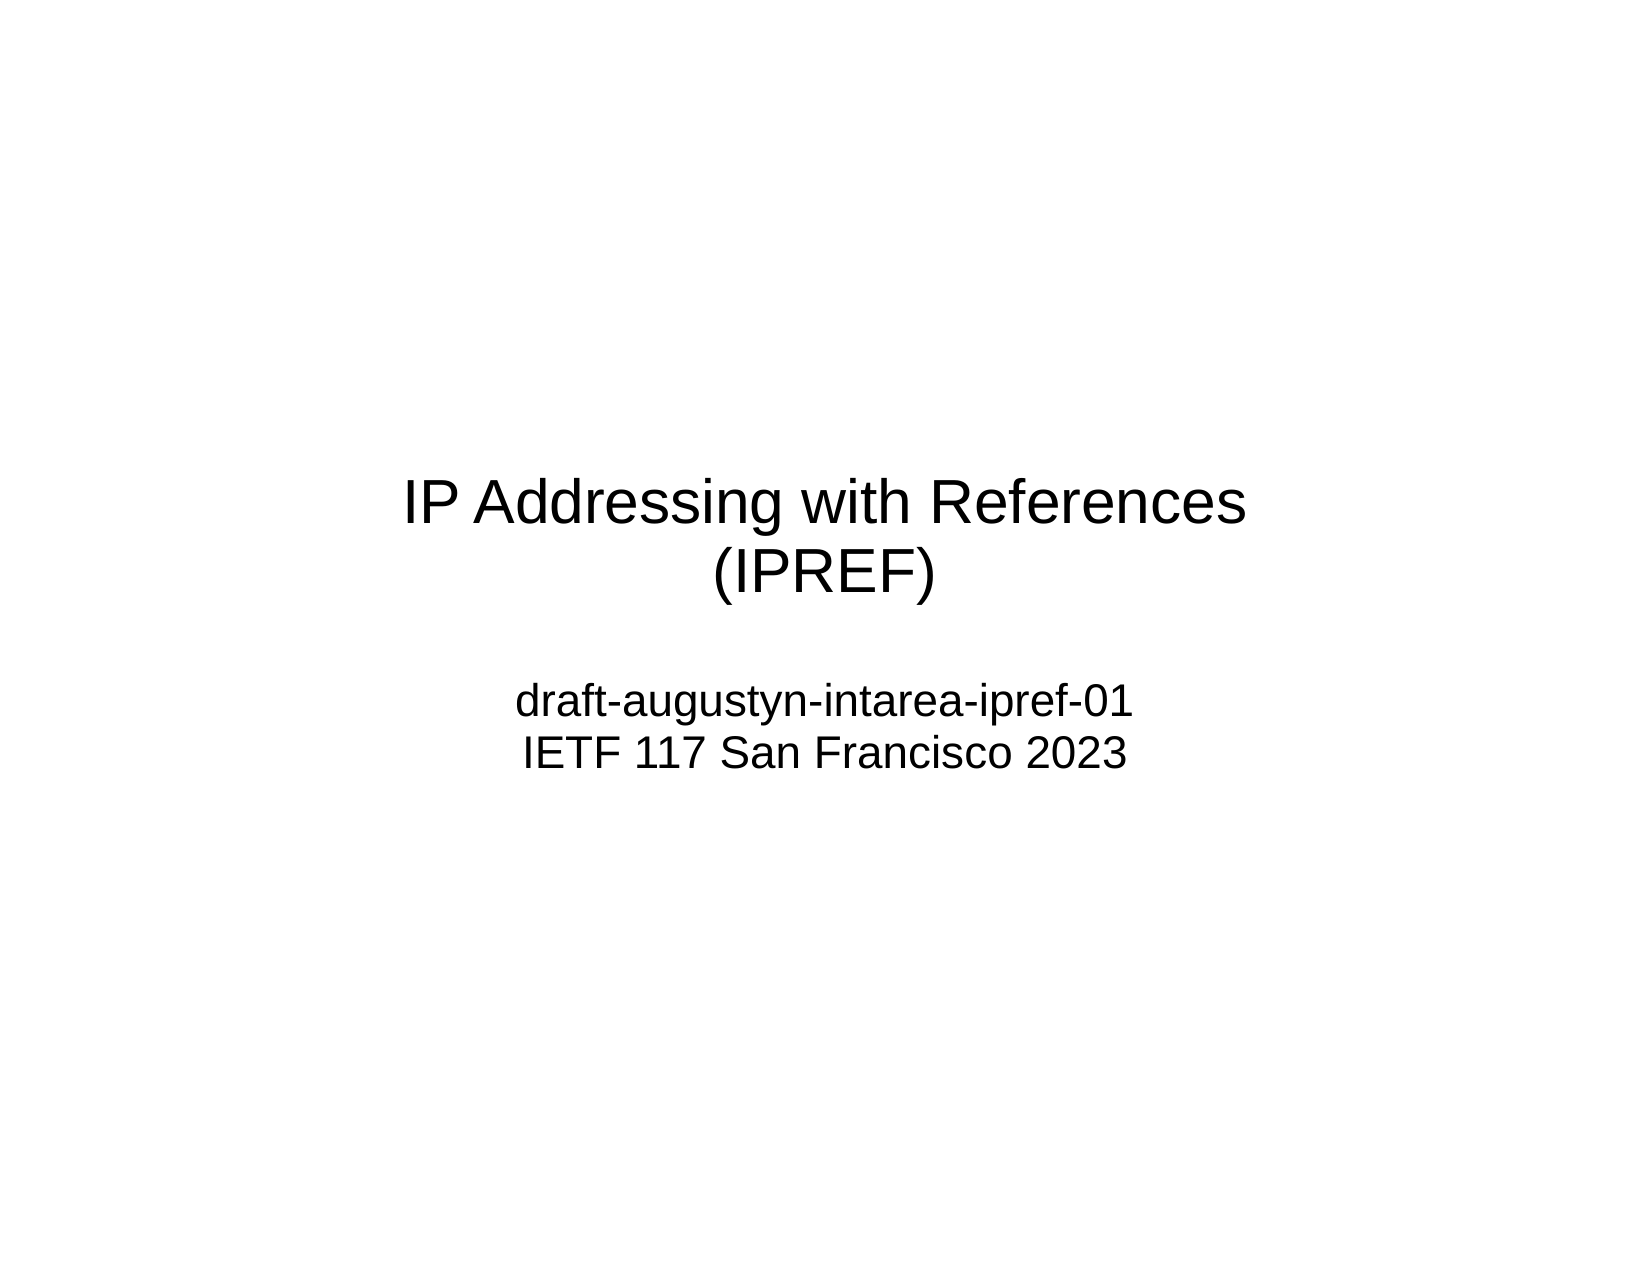

# IP Addressing with References
(IPREF)
draft-augustyn-intarea-ipref-01
IETF 117 San Francisco 2023